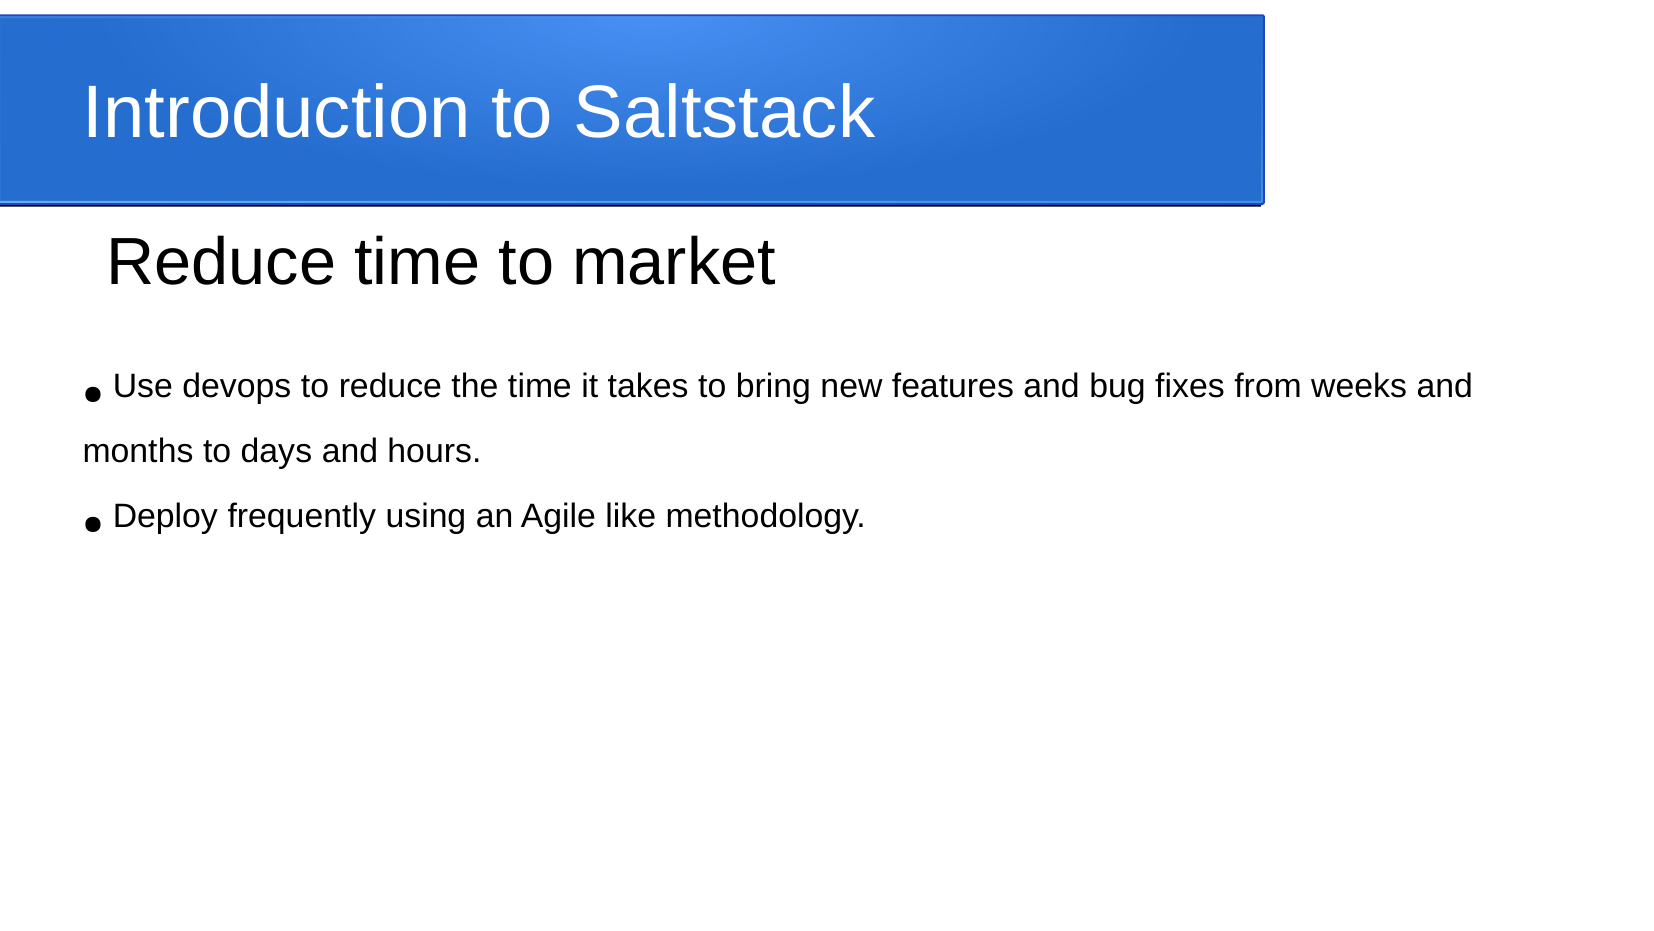

# Introduction to Saltstack
Reduce time to market
 Use devops to reduce the time it takes to bring new features and bug fixes from weeks and months to days and hours.
 Deploy frequently using an Agile like methodology.